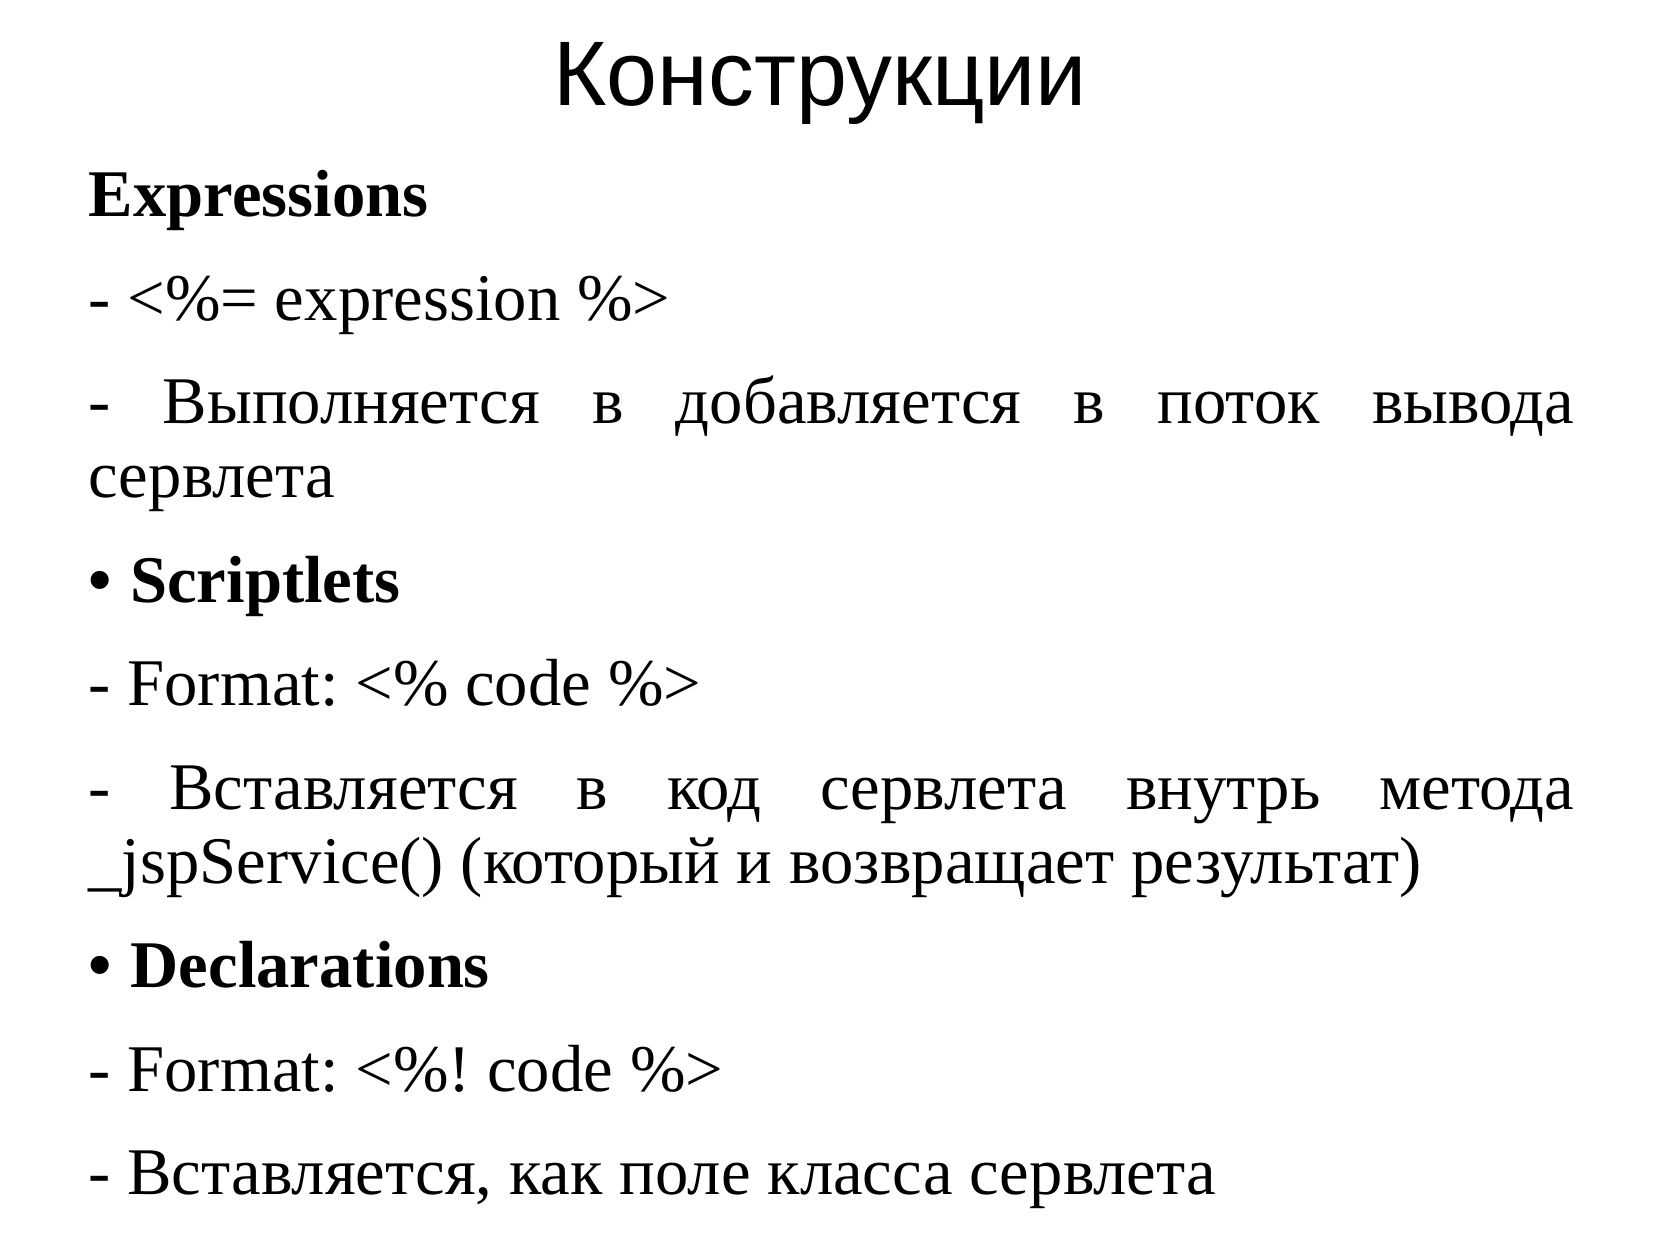

# Конструкции
Expressions
- <%= expression %>
- Выполняется в добавляется в поток вывода сервлета
• Scriptlets
- Format: <% code %>
- Вставляется в код сервлета внутрь метода _jspService() (который и возвращает результат)
• Declarations
- Format: <%! code %>
- Вставляется, как поле класса сервлета